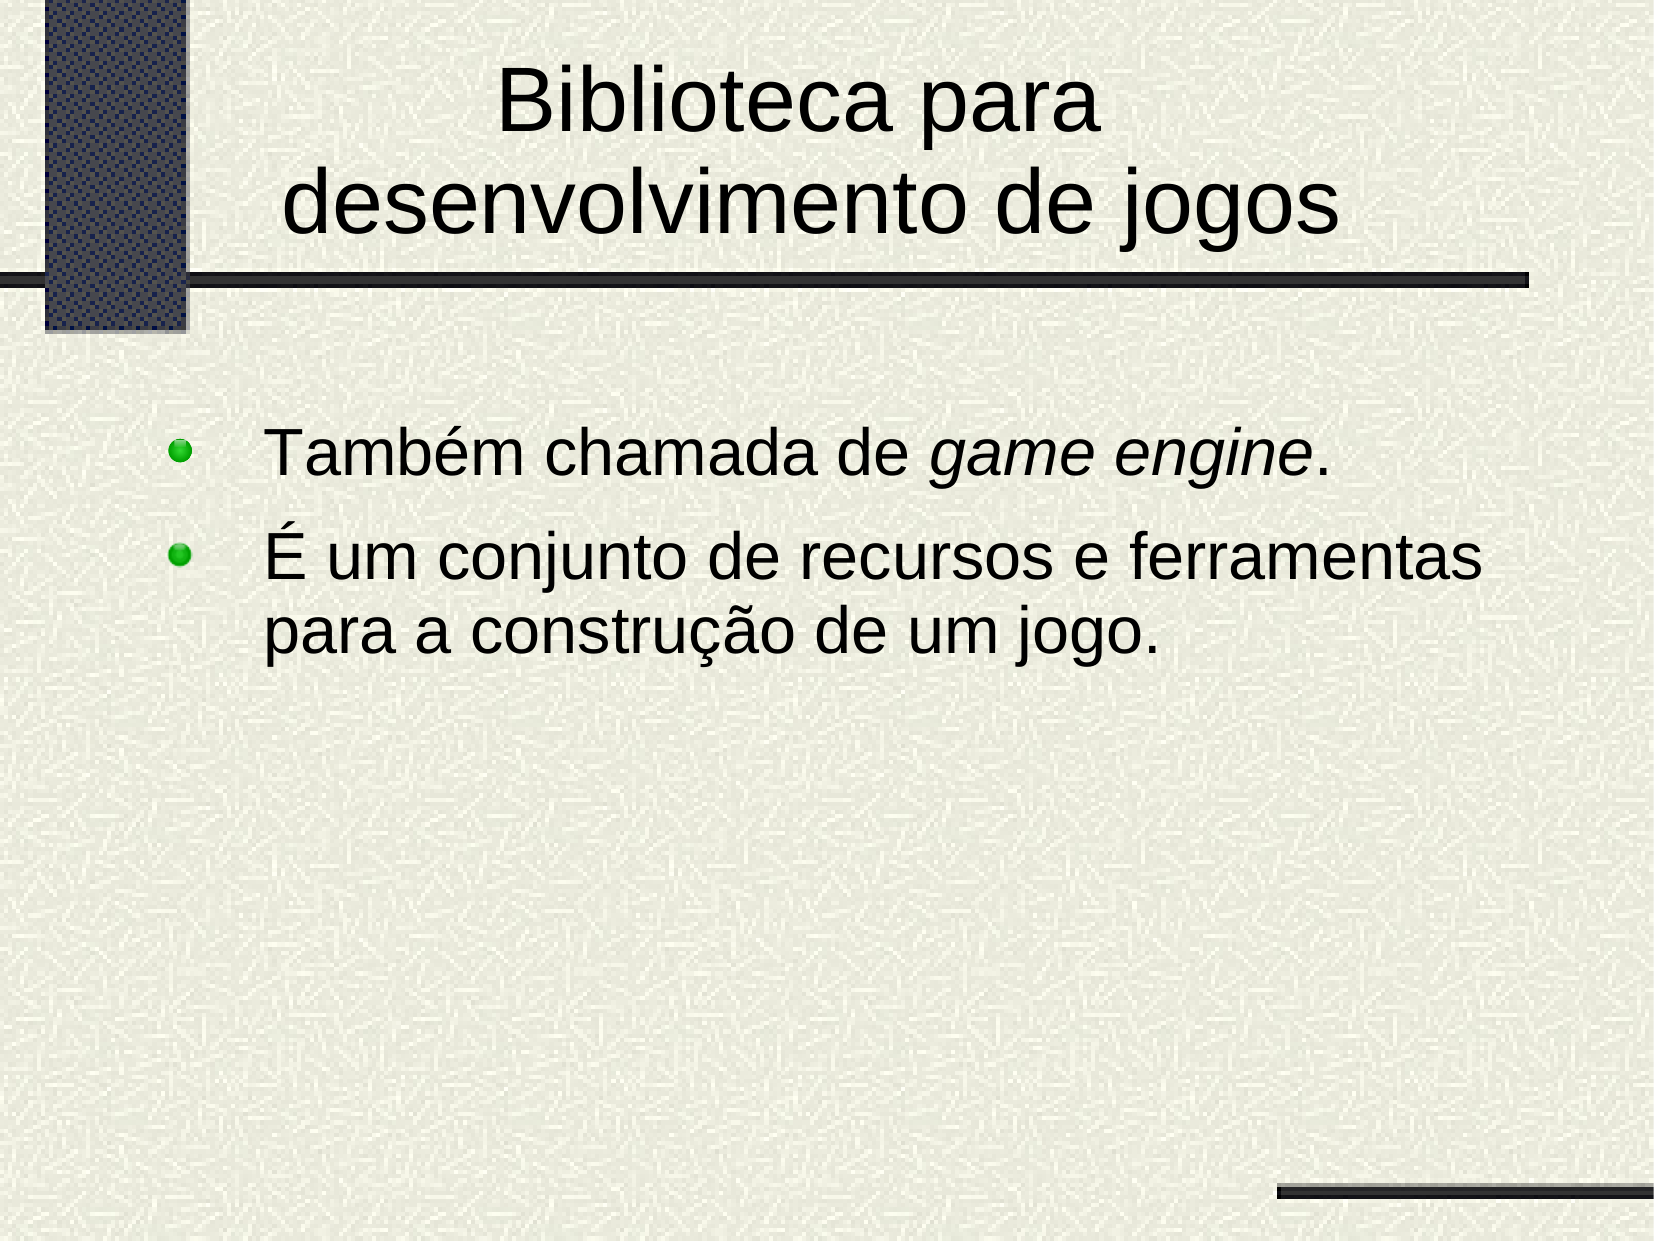

Biblioteca para
desenvolvimento de jogos
Também chamada de game engine.
É um conjunto de recursos e ferramentas para a construção de um jogo.